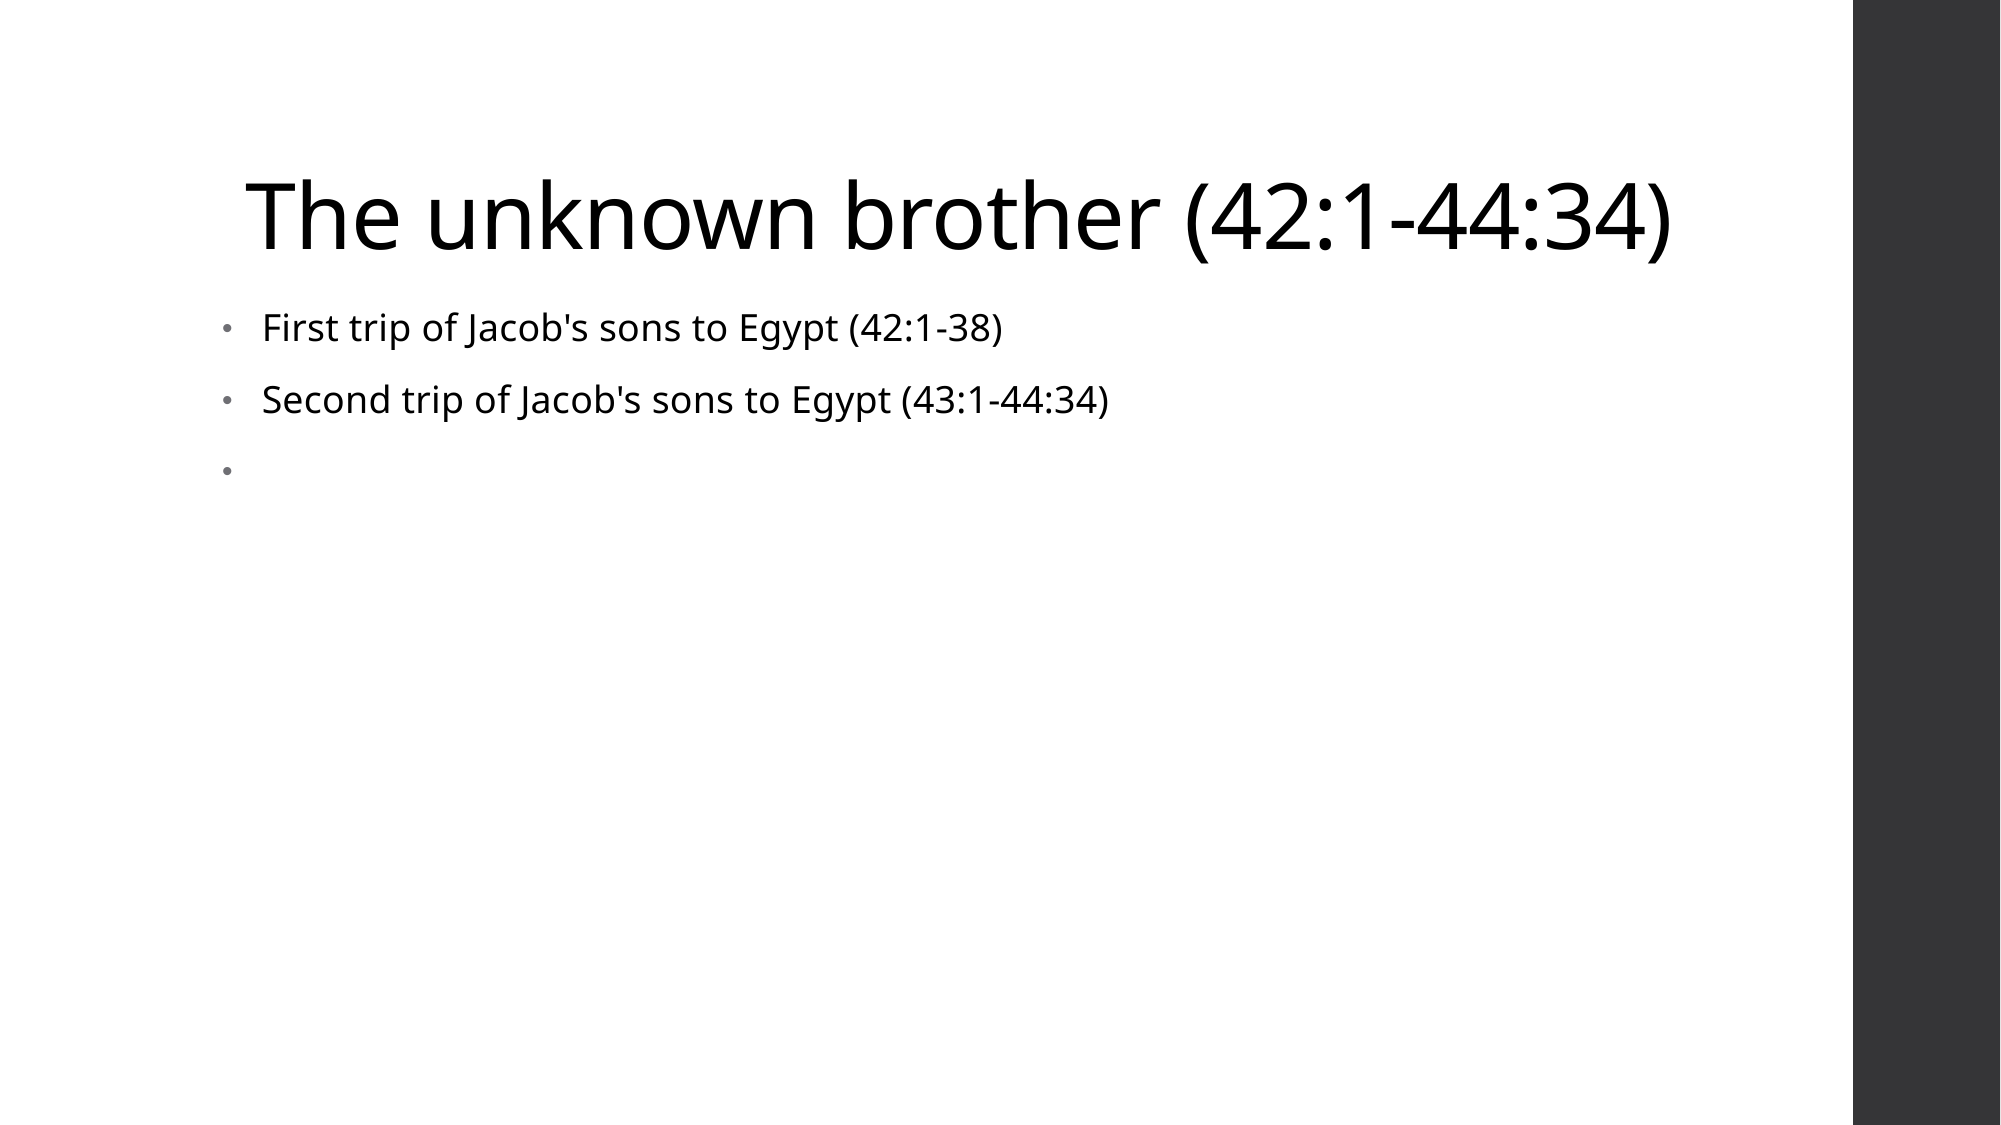

# The unknown brother (42:1-44:34)
 First trip of Jacob's sons to Egypt (42:1-38)
 Second trip of Jacob's sons to Egypt (43:1-44:34)